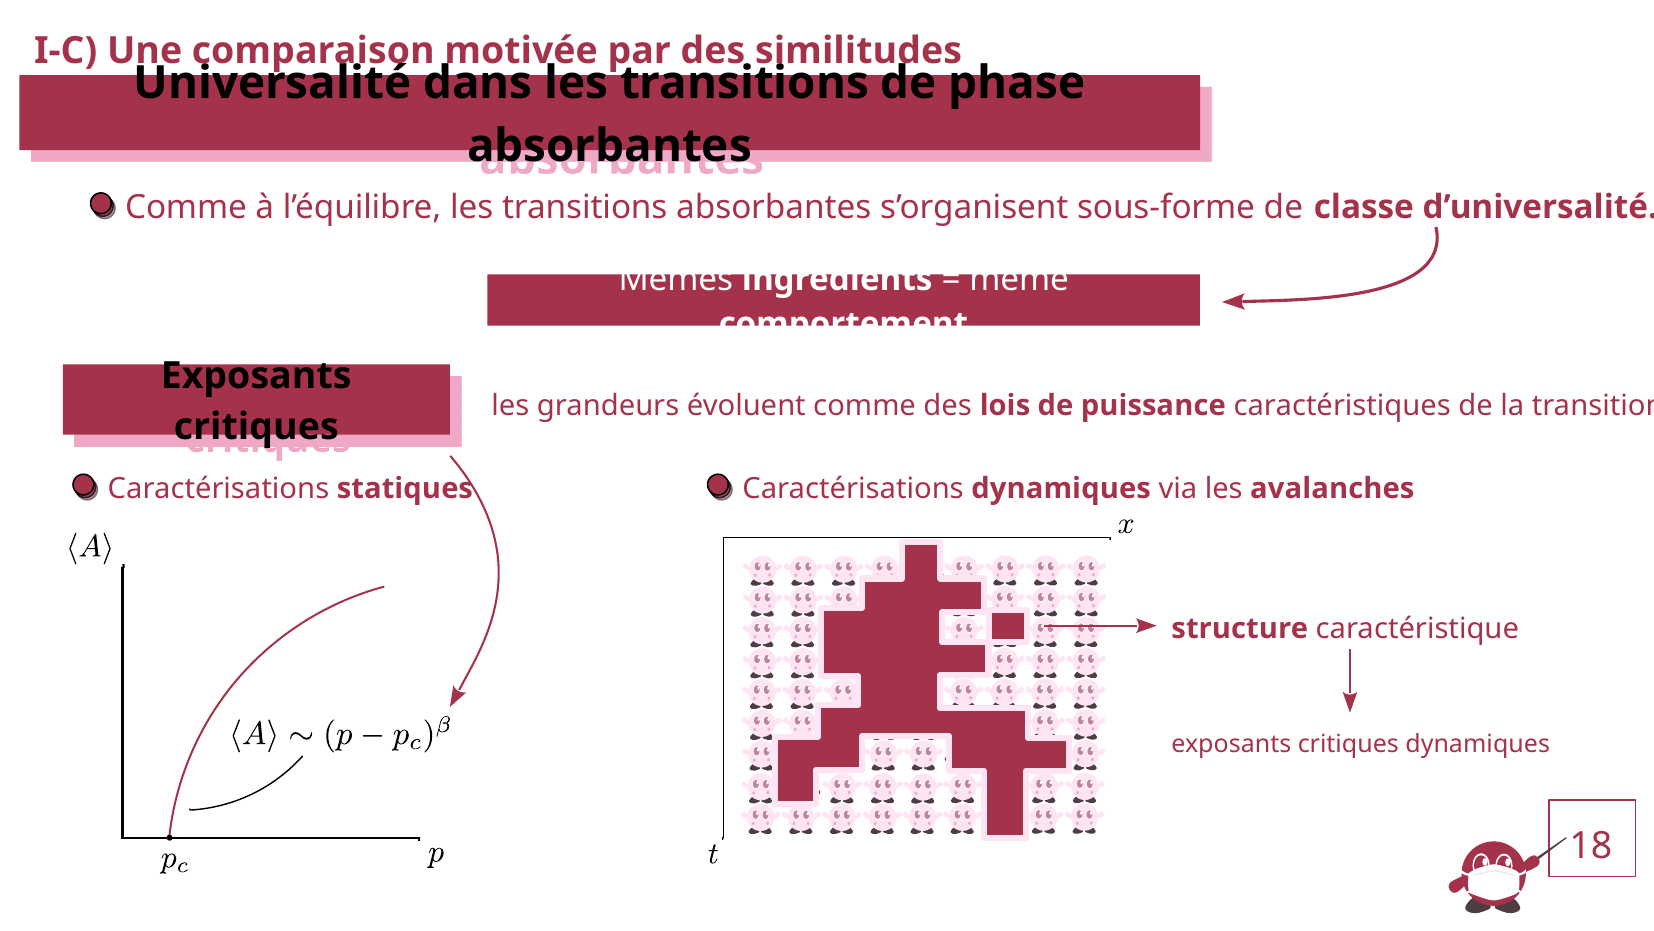

I-C) Une comparaison motivée par des similitudes
Universalité dans les transitions de phase absorbantes
Comme à l’équilibre, les transitions absorbantes s’organisent sous-forme de classe d’universalité.
Mêmes ingrédients = même comportement
Exposants critiques
les grandeurs évoluent comme des lois de puissance caractéristiques de la transition
Caractérisations statiques
Caractérisations dynamiques via les avalanches
structure caractéristique
exposants critiques dynamiques